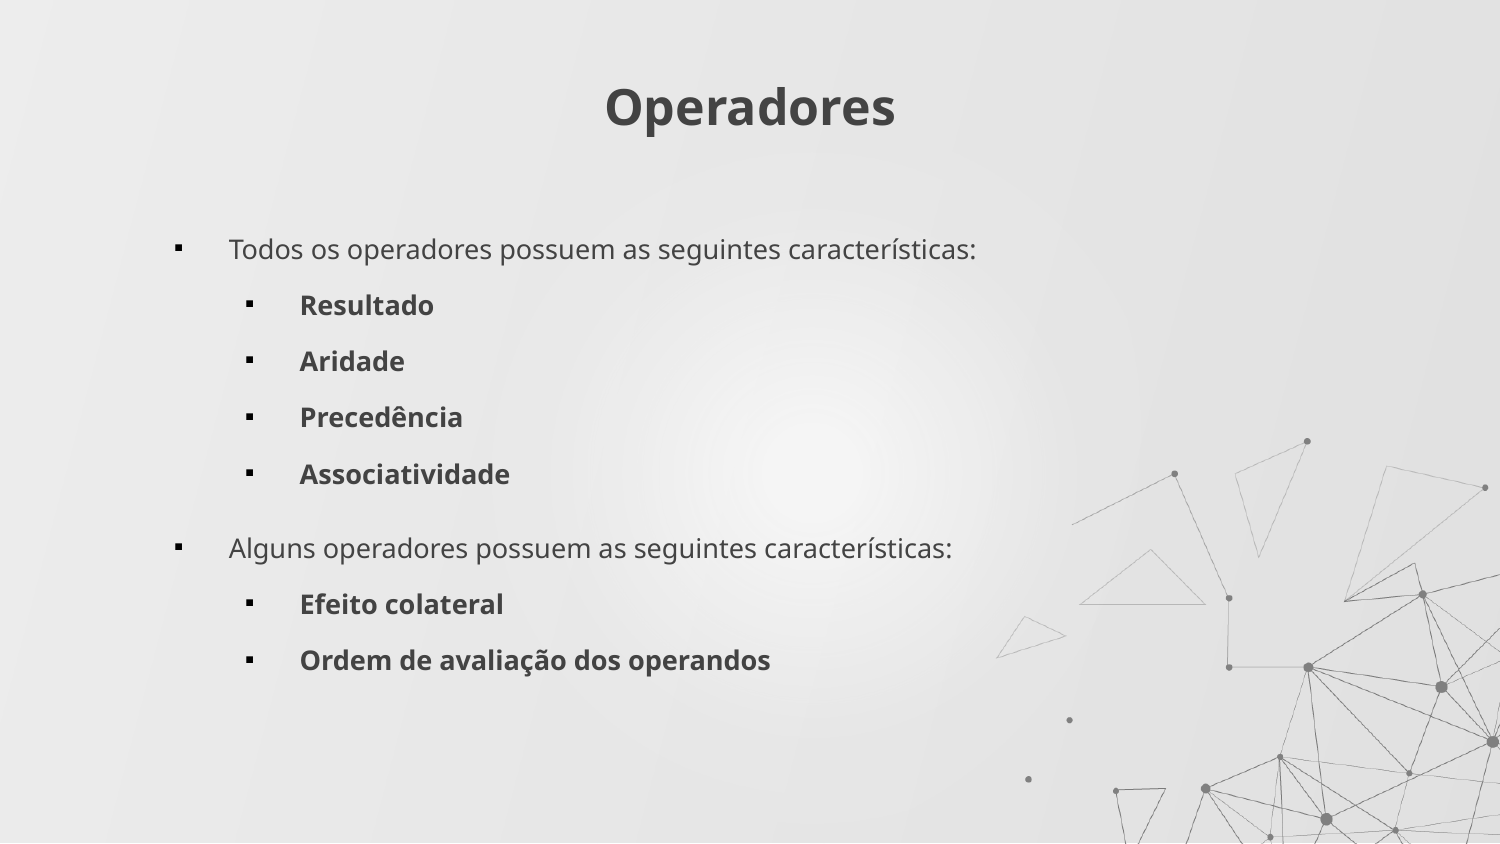

Operadores
# Todos os operadores possuem as seguintes características:
Resultado
Aridade
Precedência
Associatividade
Alguns operadores possuem as seguintes características:
Efeito colateral
Ordem de avaliação dos operandos